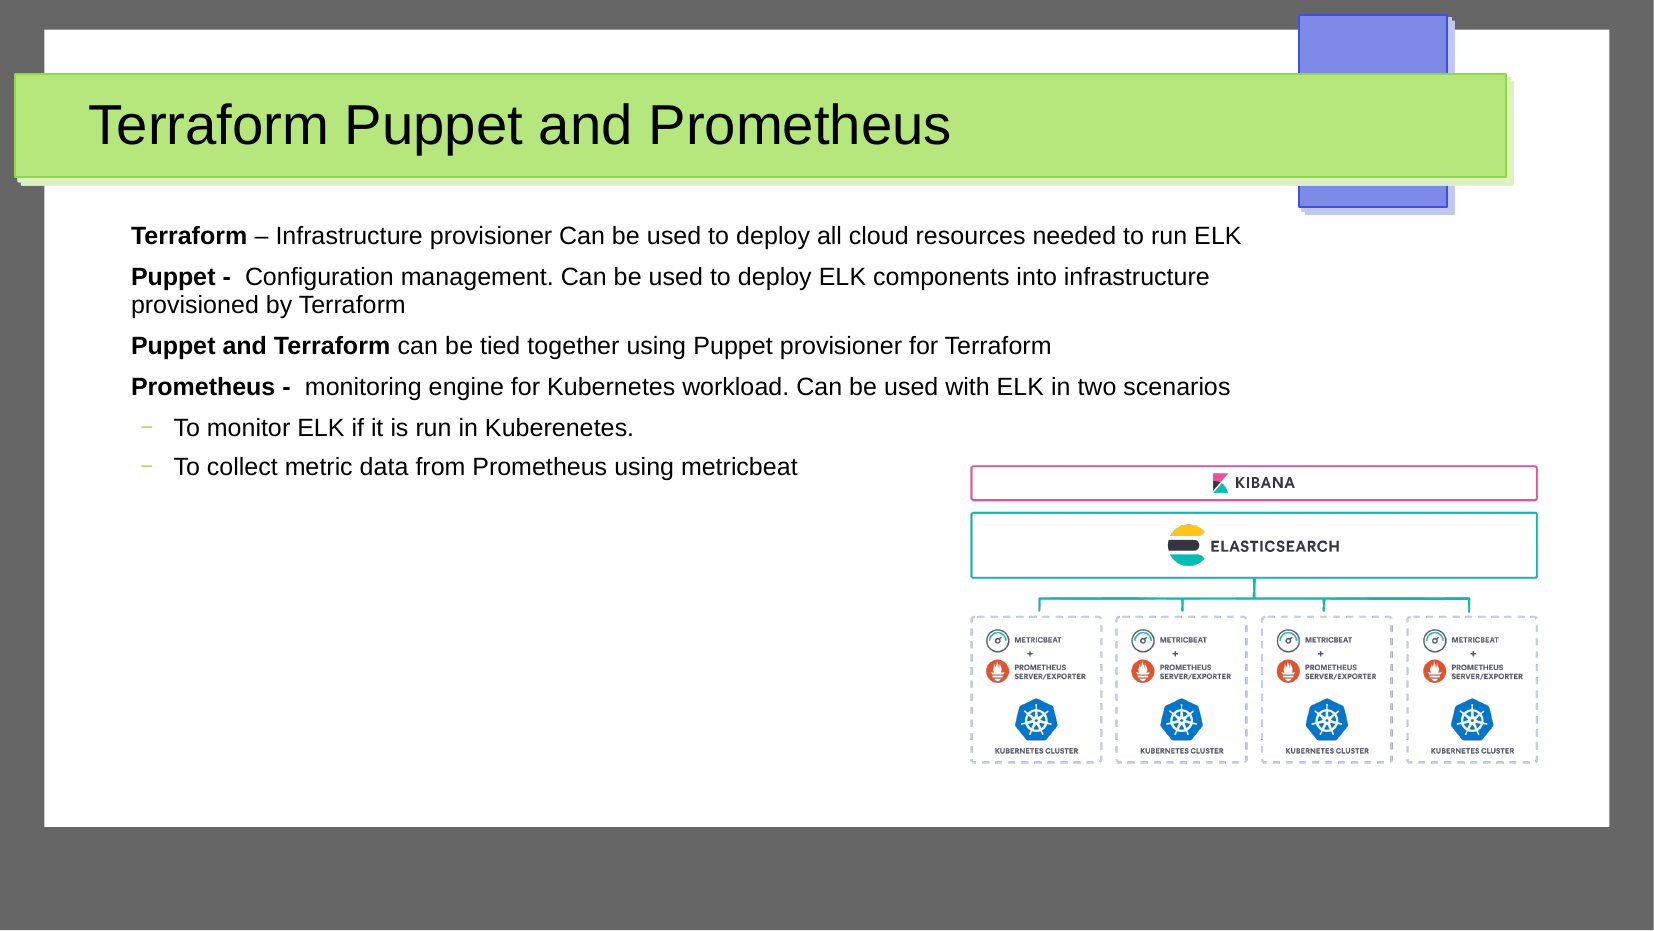

# Terraform Puppet and Prometheus
Terraform – Infrastructure provisioner Can be used to deploy all cloud resources needed to run ELK
Puppet - Configuration management. Can be used to deploy ELK components into infrastructure provisioned by Terraform
Puppet and Terraform can be tied together using Puppet provisioner for Terraform
Prometheus - monitoring engine for Kubernetes workload. Can be used with ELK in two scenarios
To monitor ELK if it is run in Kuberenetes.
To collect metric data from Prometheus using metricbeat